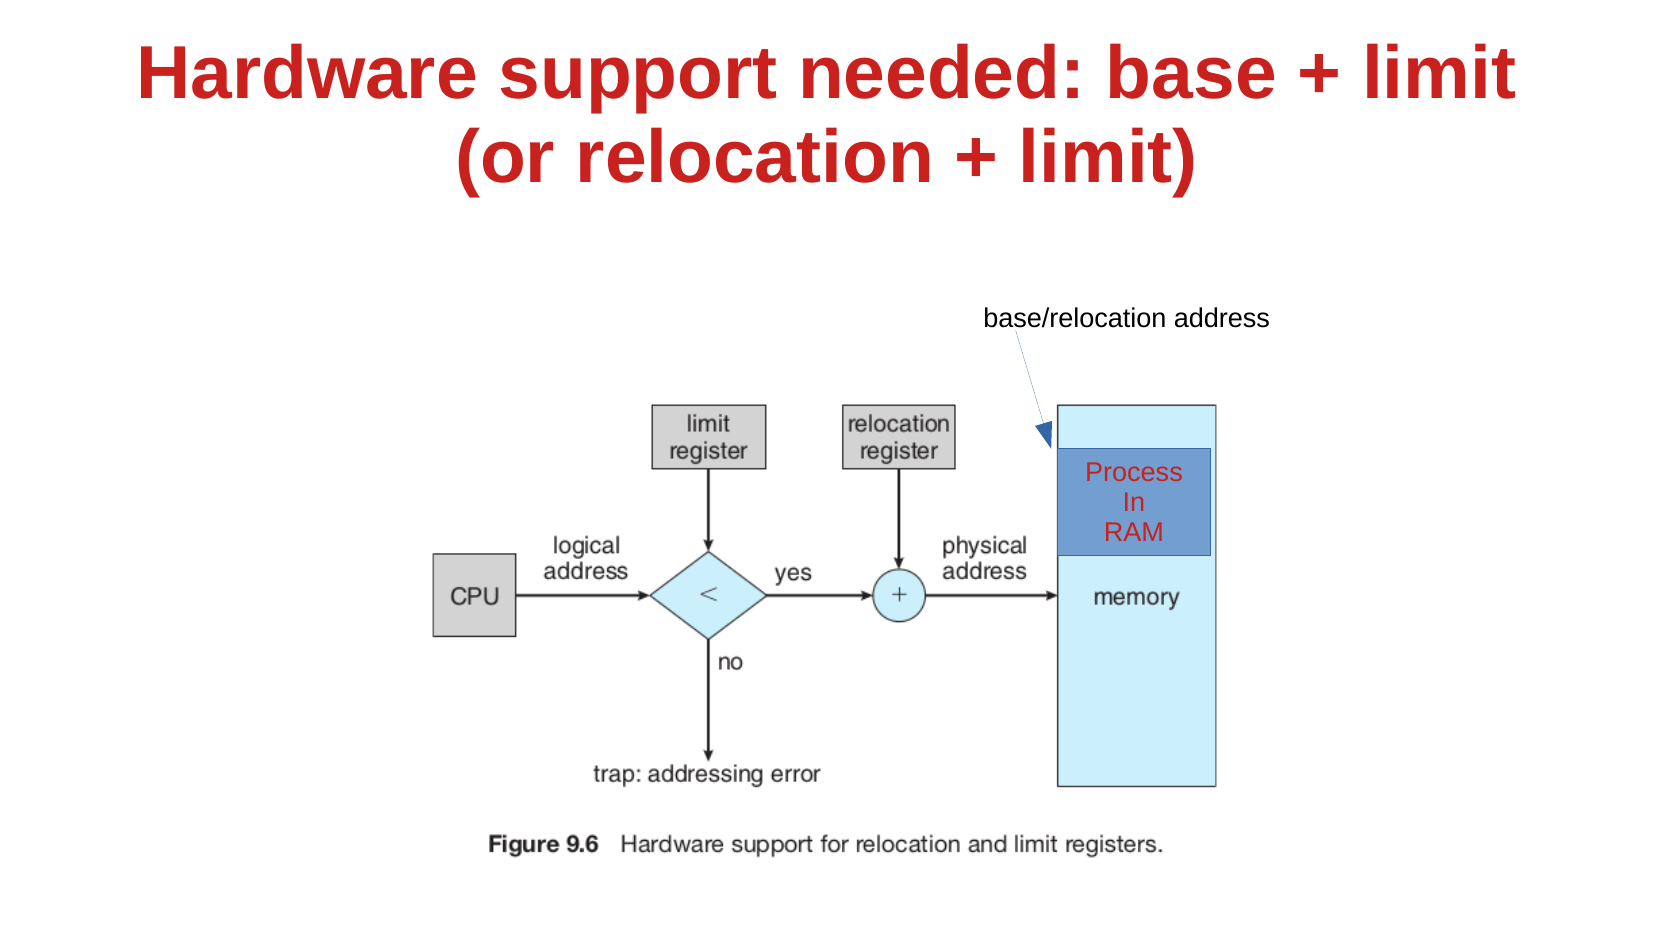

# Hardware support needed: base + limit (or relocation + limit)
base/relocation address
Process
In
RAM